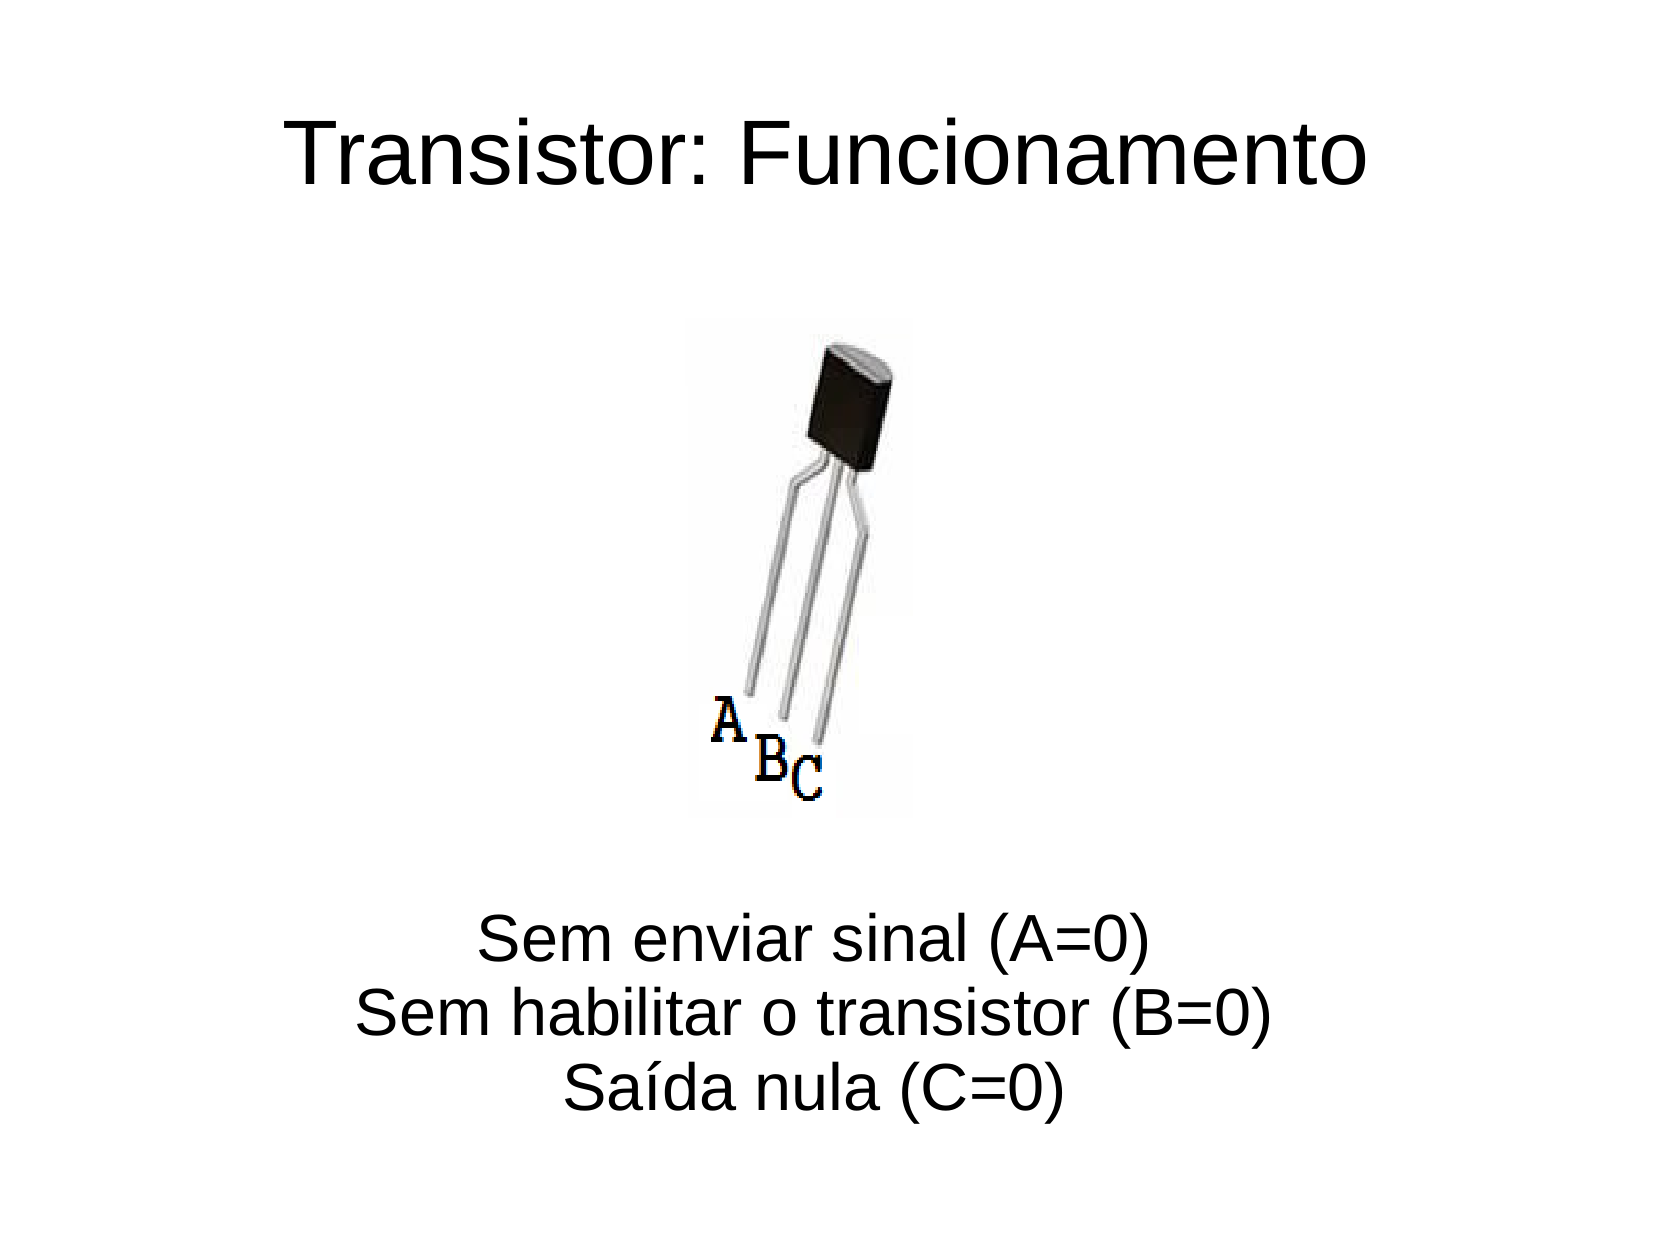

# Transistor: Funcionamento
Sem enviar sinal (A=0)
Sem habilitar o transistor (B=0)
Saída nula (C=0)